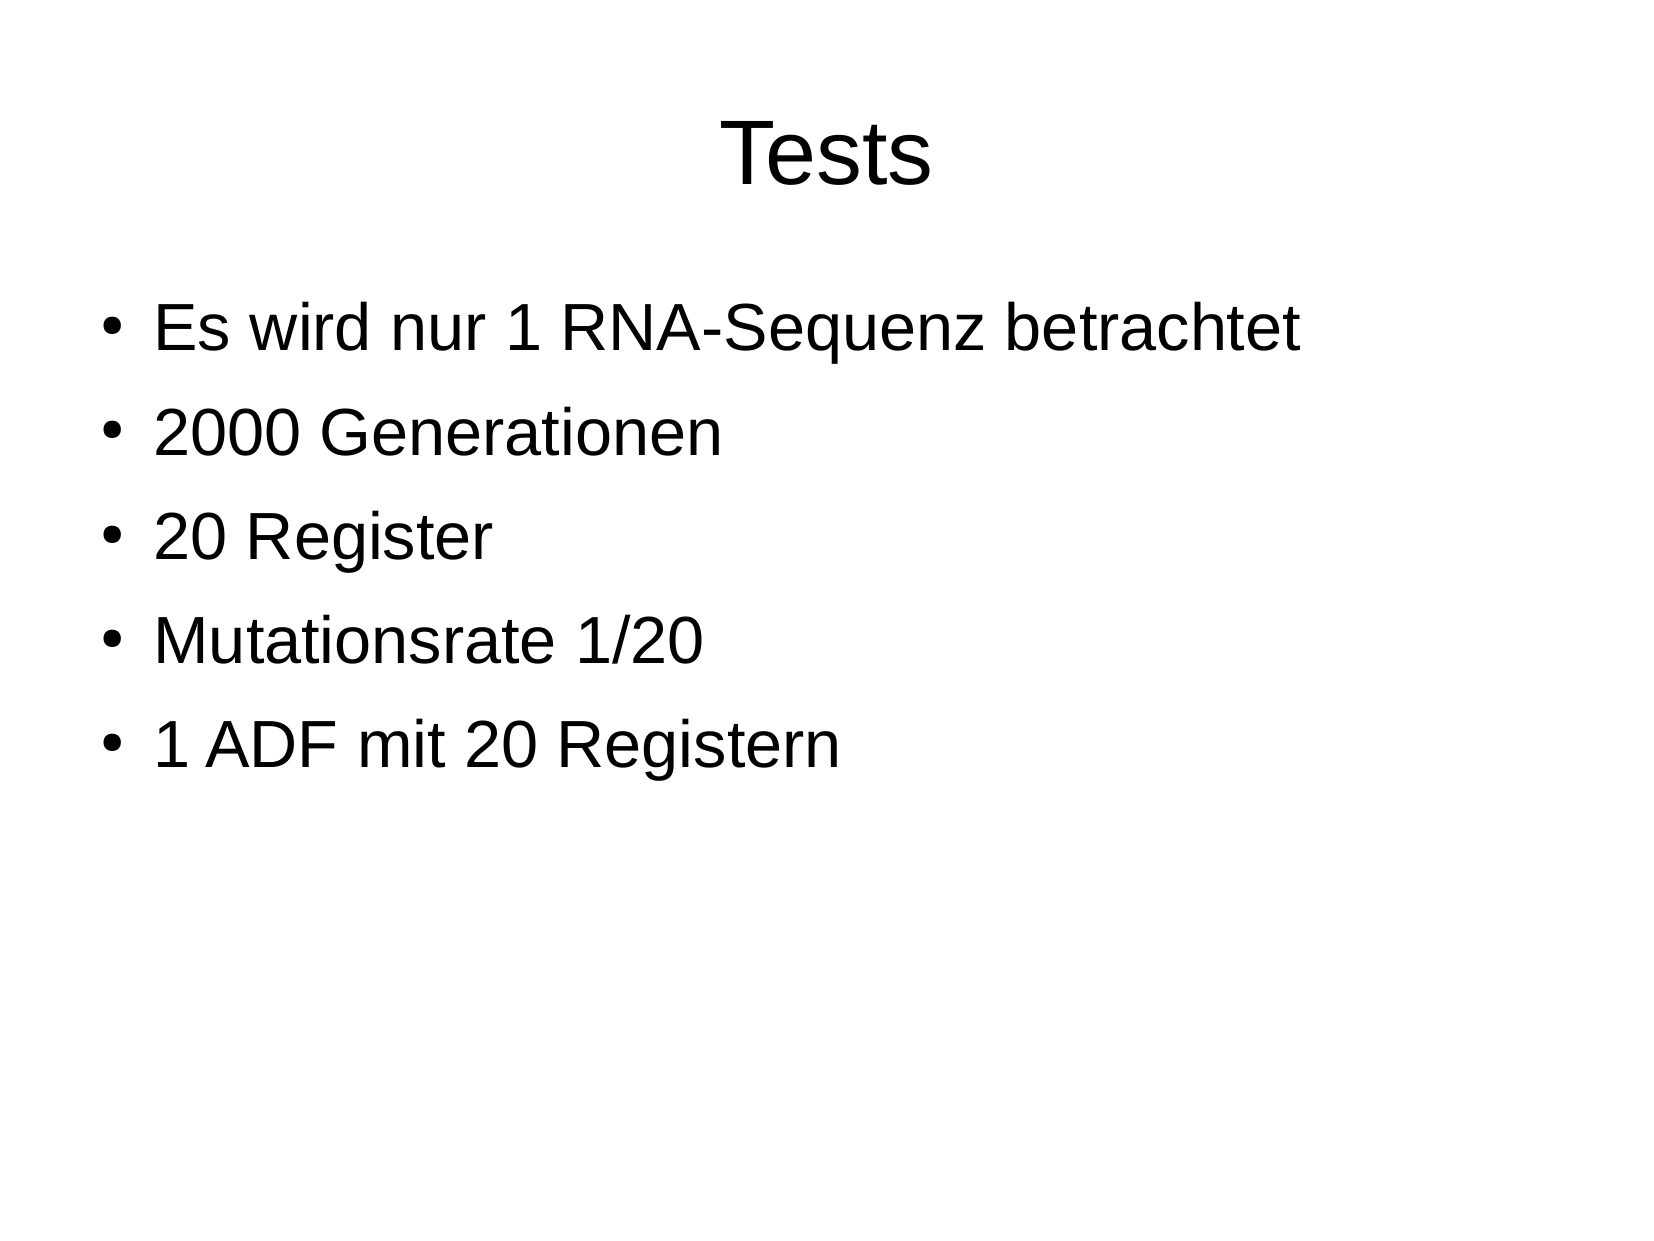

# Tests
Es wird nur 1 RNA-Sequenz betrachtet
2000 Generationen
20 Register
Mutationsrate 1/20
1 ADF mit 20 Registern